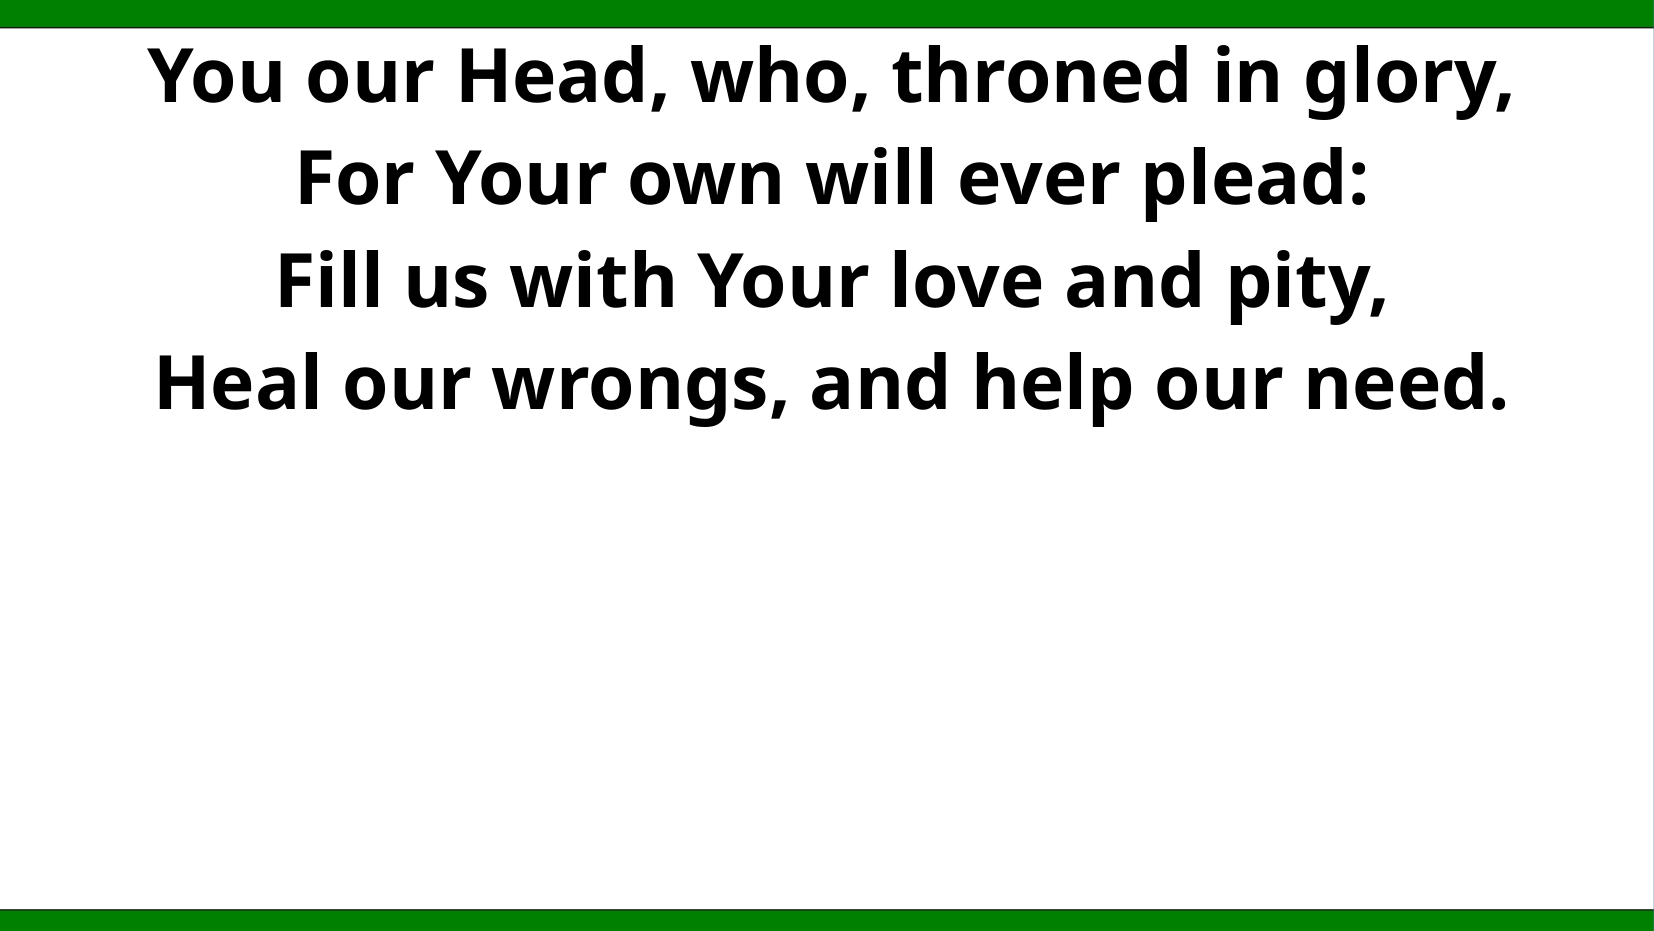

You our Head, who, throned in glory,
For Your own will ever plead:
Fill us with Your love and pity,
Heal our wrongs, and help our need.